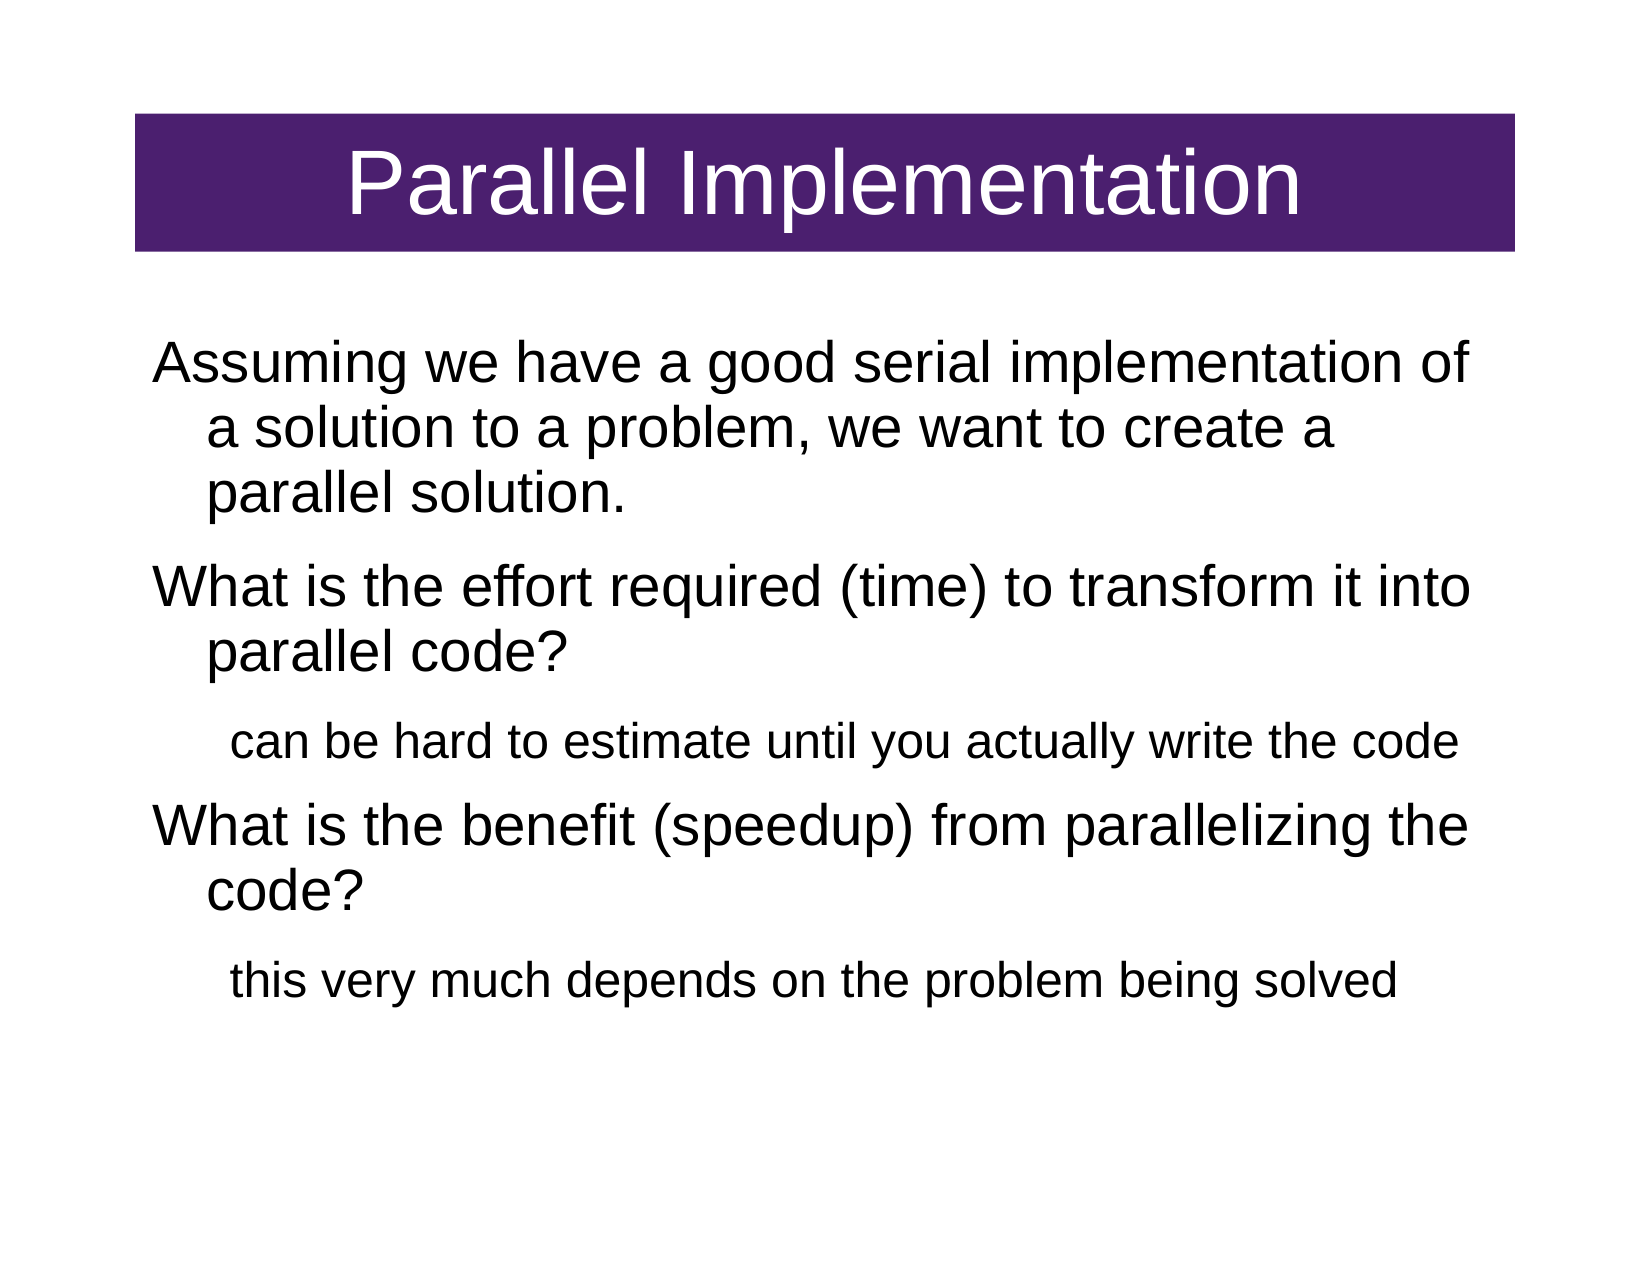

Parallel Implementation
# Assuming we have a good serial implementation of a solution to a problem, we want to create a parallel solution.
What is the effort required (time) to transform it into parallel code?
can be hard to estimate until you actually write the code
What is the benefit (speedup) from parallelizing the code?
this very much depends on the problem being solved